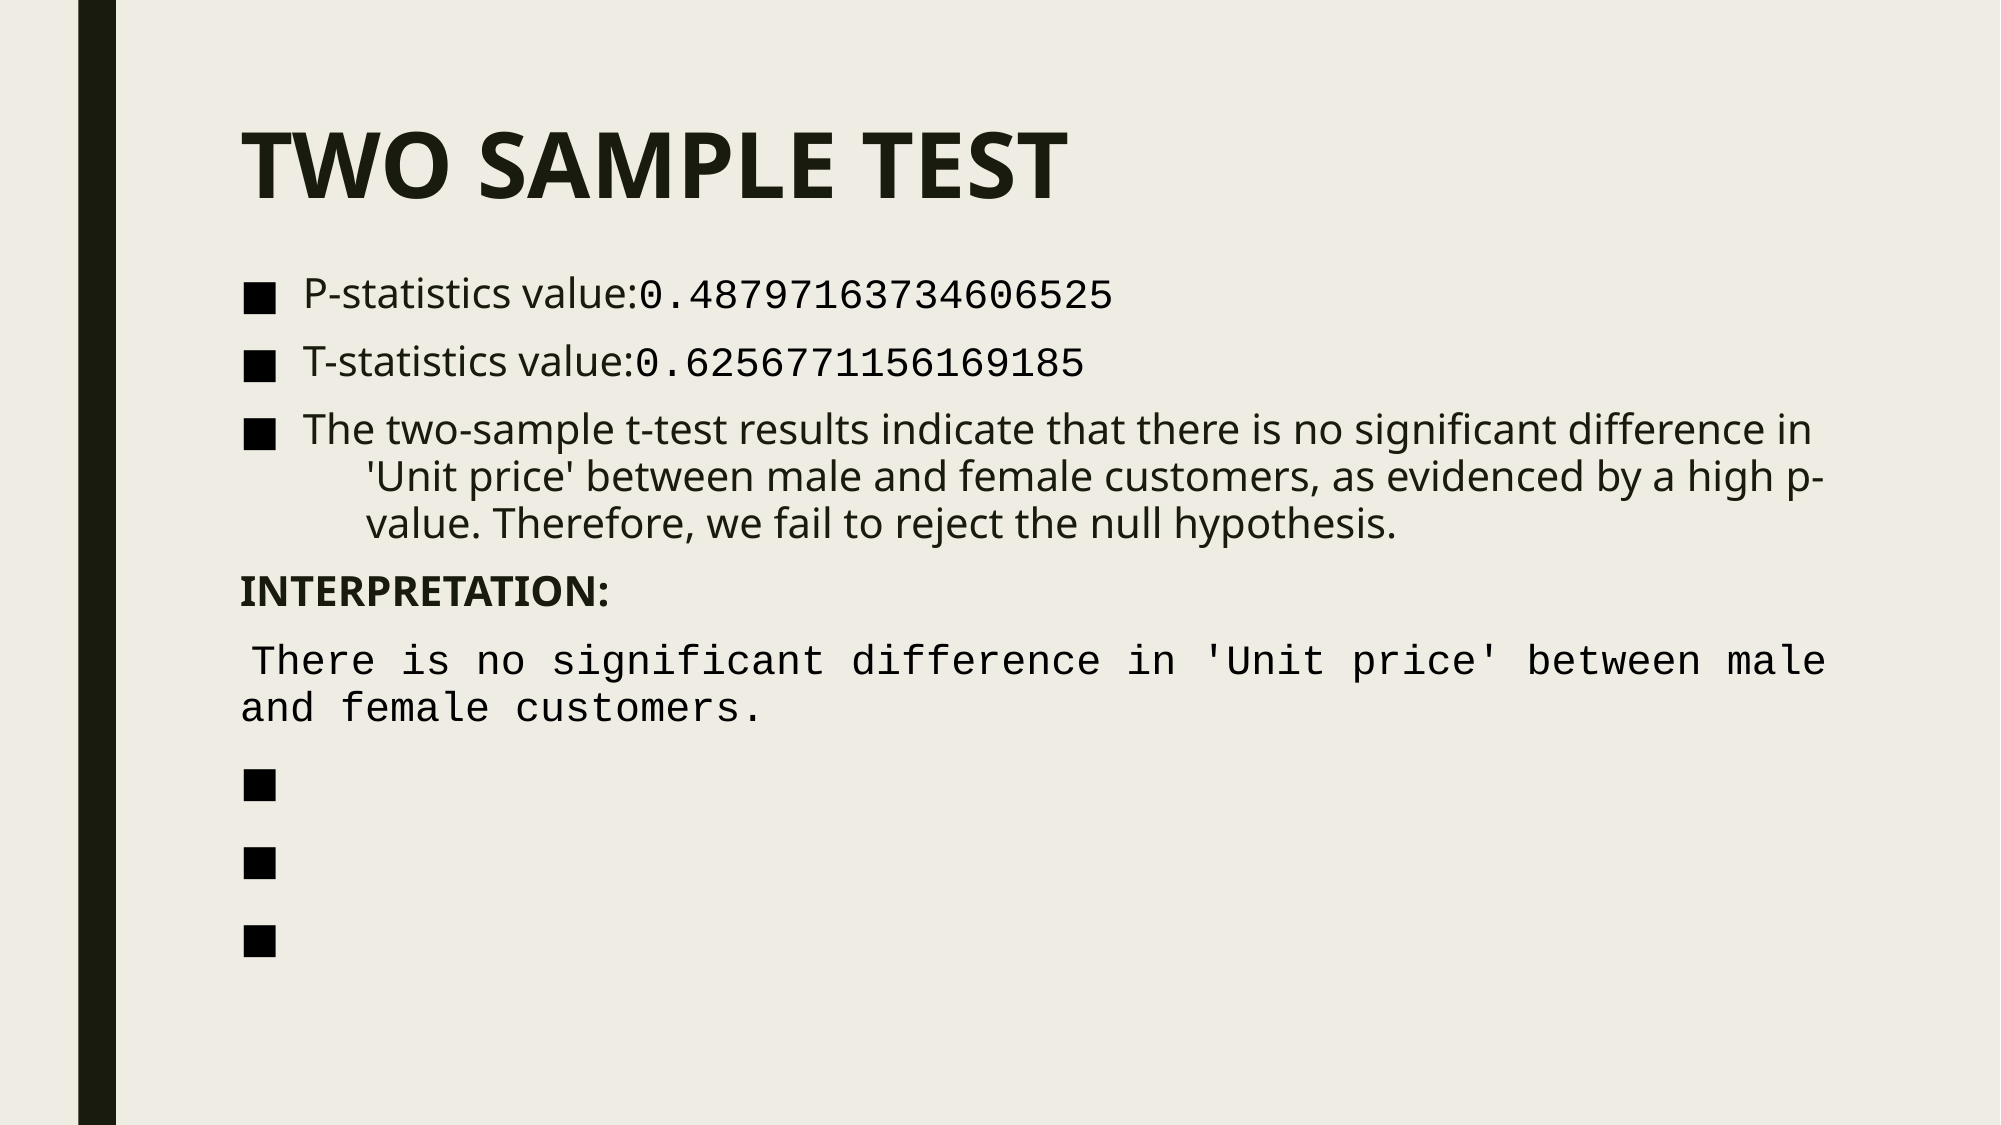

# TWO SAMPLE TEST
P-statistics value:0.48797163734606525
T-statistics value:0.6256771156169185
The two-sample t-test results indicate that there is no significant difference in 'Unit price' between male and female customers, as evidenced by a high p-value. Therefore, we fail to reject the null hypothesis.
INTERPRETATION:
 There is no significant difference in 'Unit price' between male and female customers.